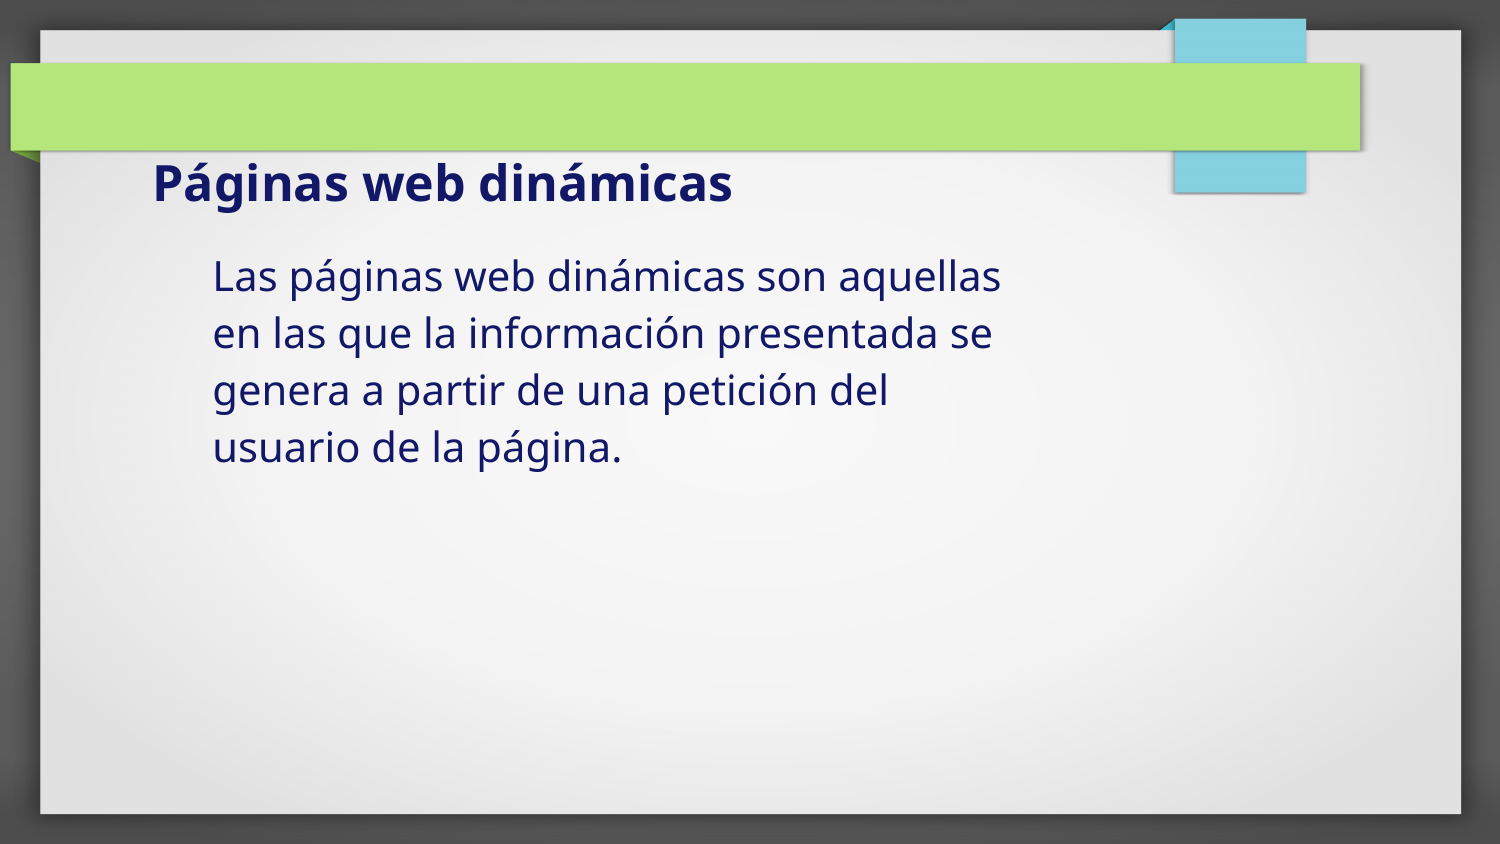

# Páginas web dinámicas
Las páginas web dinámicas son aquellas en las que la información presentada se genera a partir de una petición del usuario de la página.